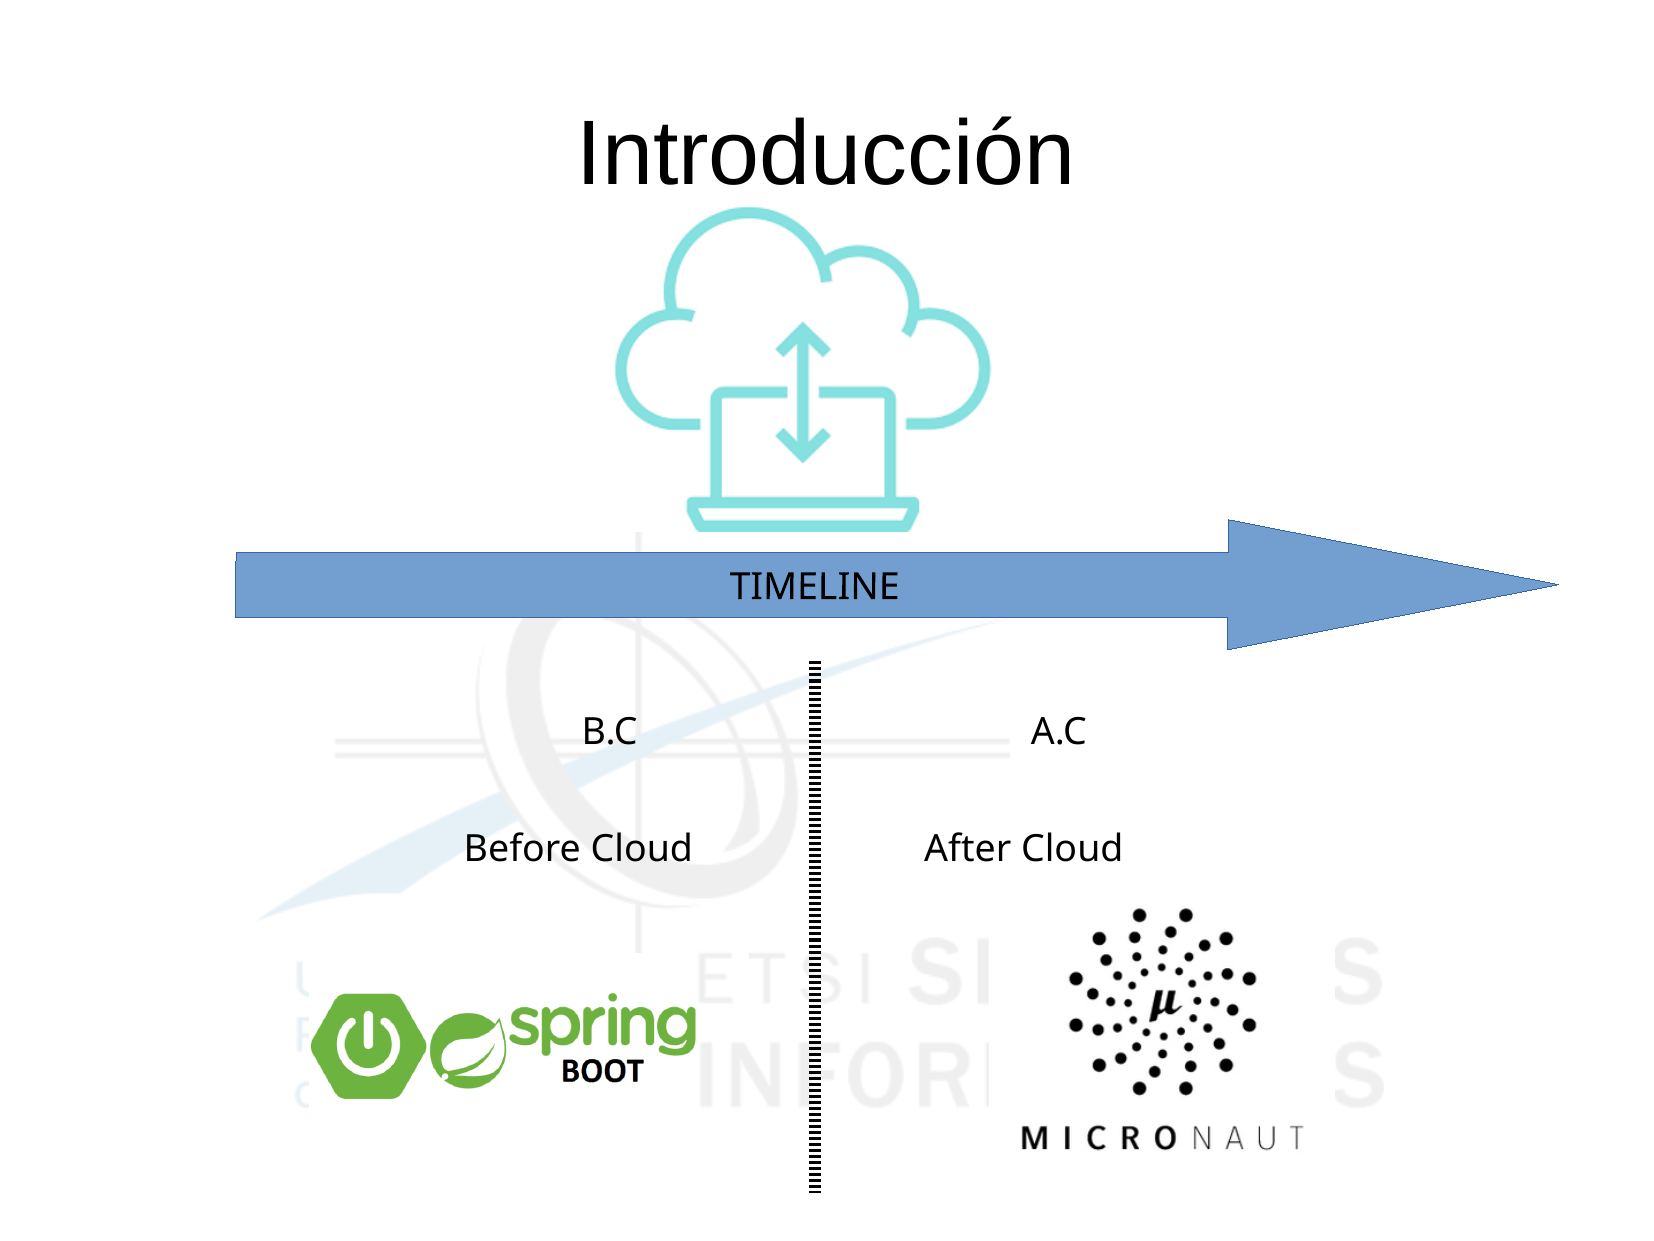

# Introducción
TIMELINE
B.C
A.C
Before Cloud
After Cloud